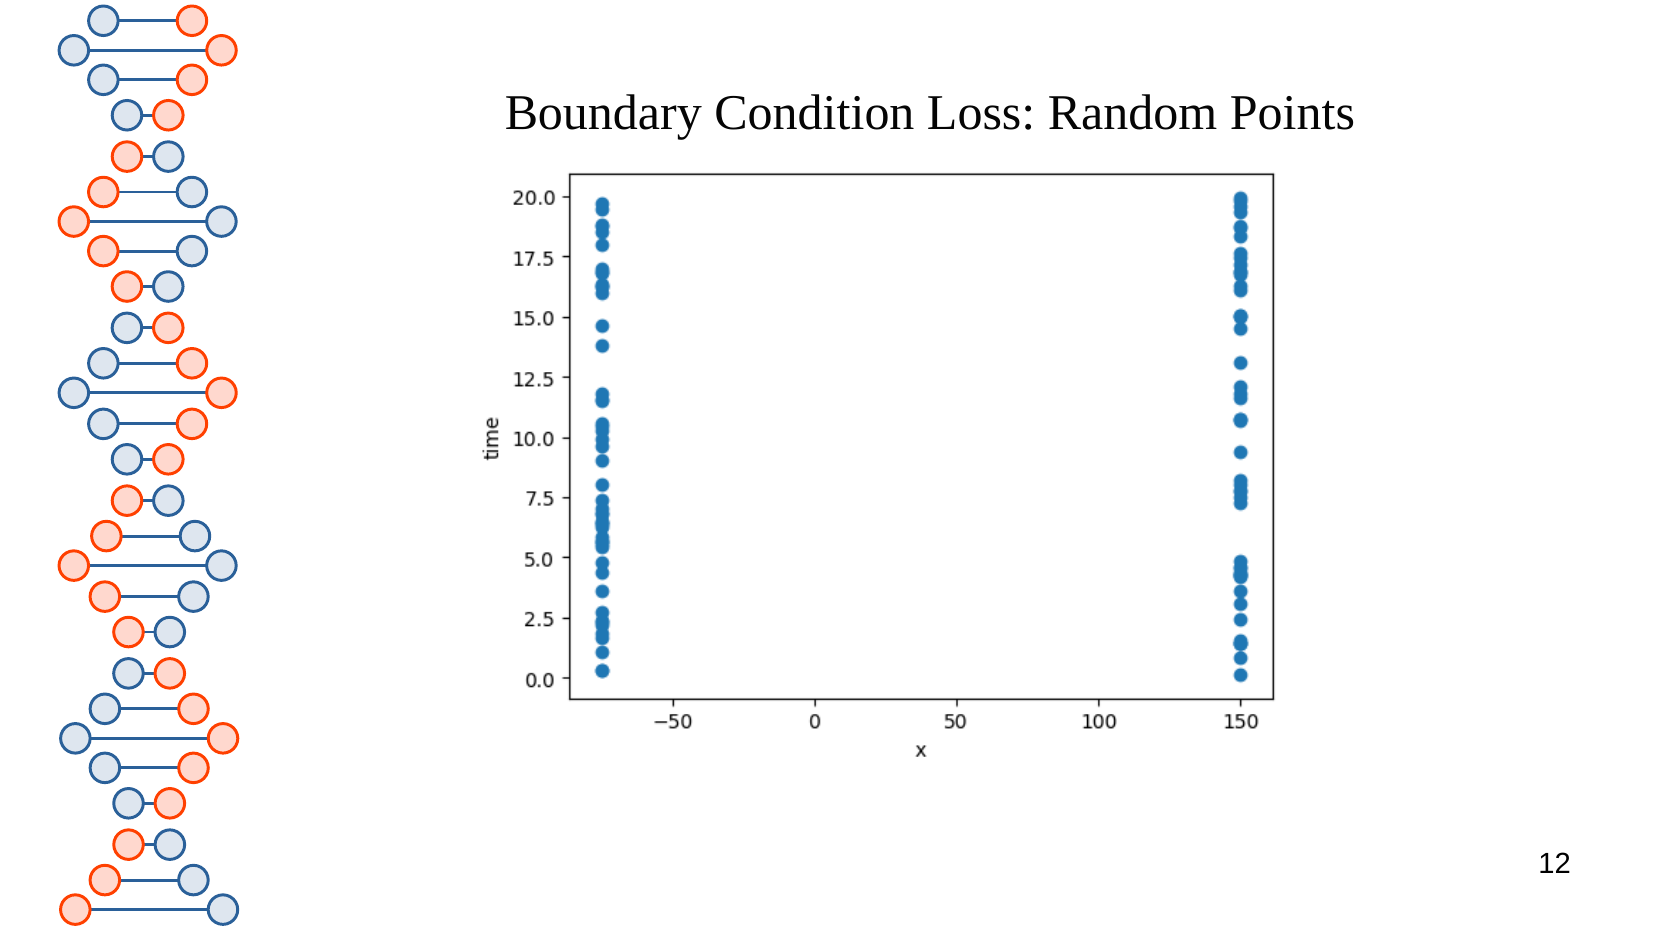

# Boundary Condition Loss: Random Points
12